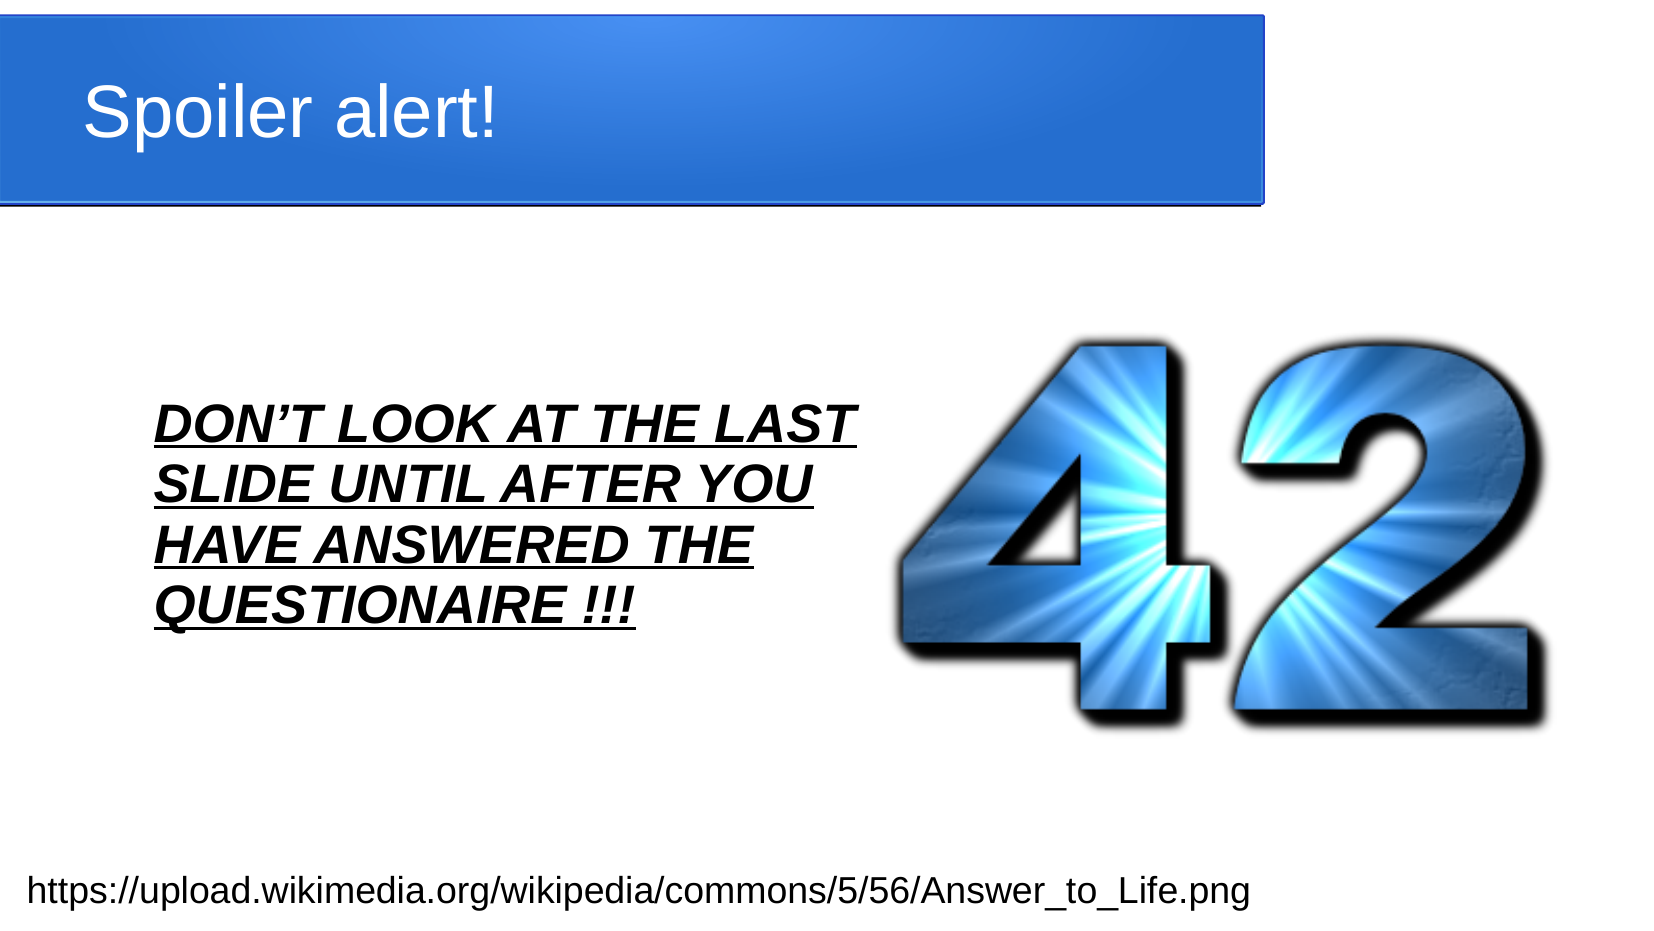

# Spoiler alert!
DON’T LOOK AT THE LAST SLIDE UNTIL AFTER YOU HAVE ANSWERED THE QUESTIONAIRE !!!
https://upload.wikimedia.org/wikipedia/commons/5/56/Answer_to_Life.png